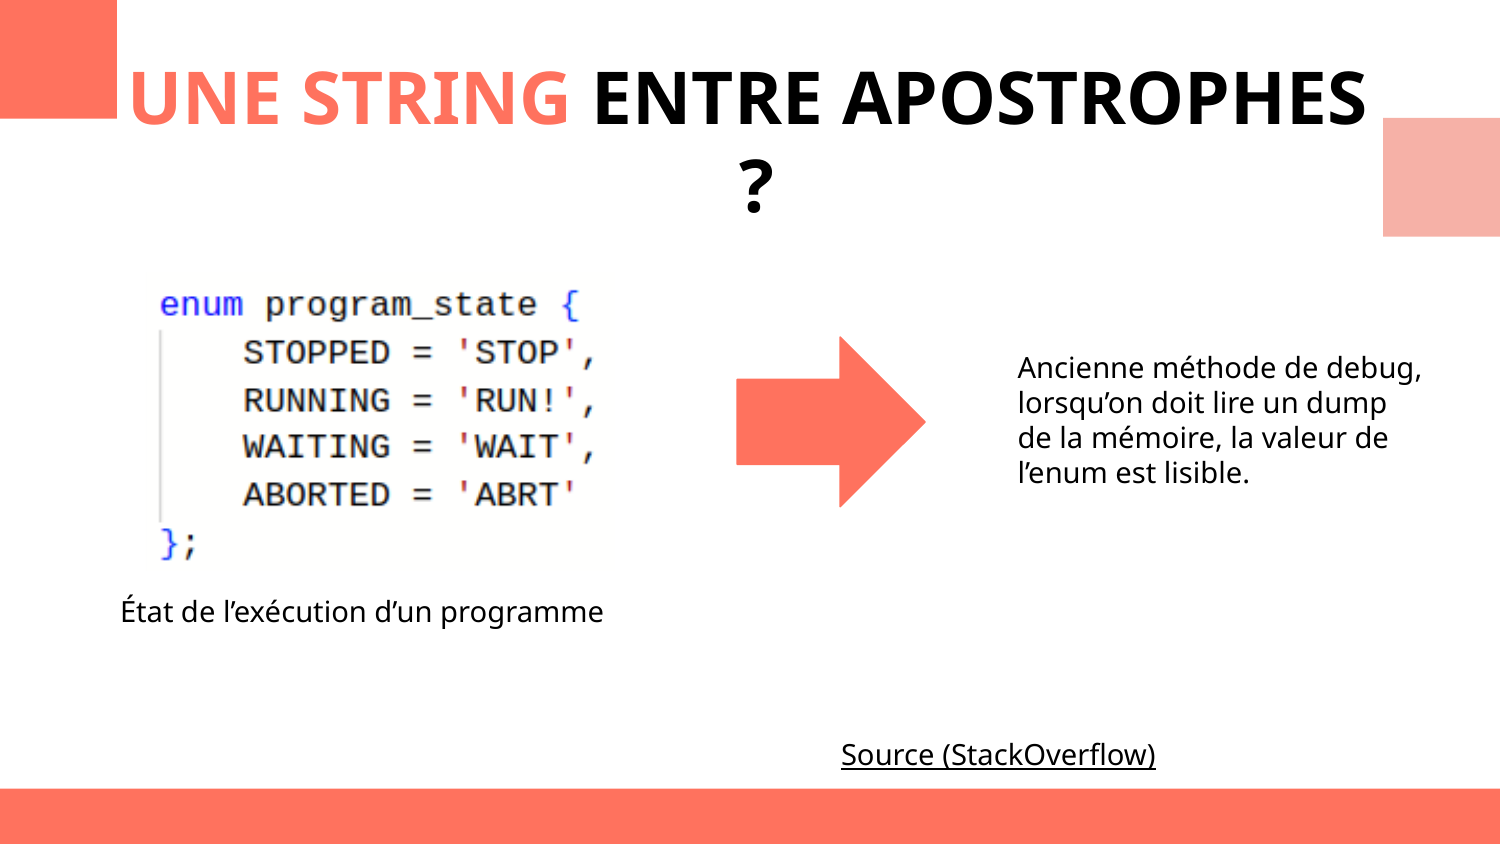

# UNE STRING ENTRE APOSTROPHES ?
Ancienne méthode de debug, lorsqu’on doit lire un dump de la mémoire, la valeur de l’enum est lisible.
État de l’exécution d’un programme
Source (StackOverflow)